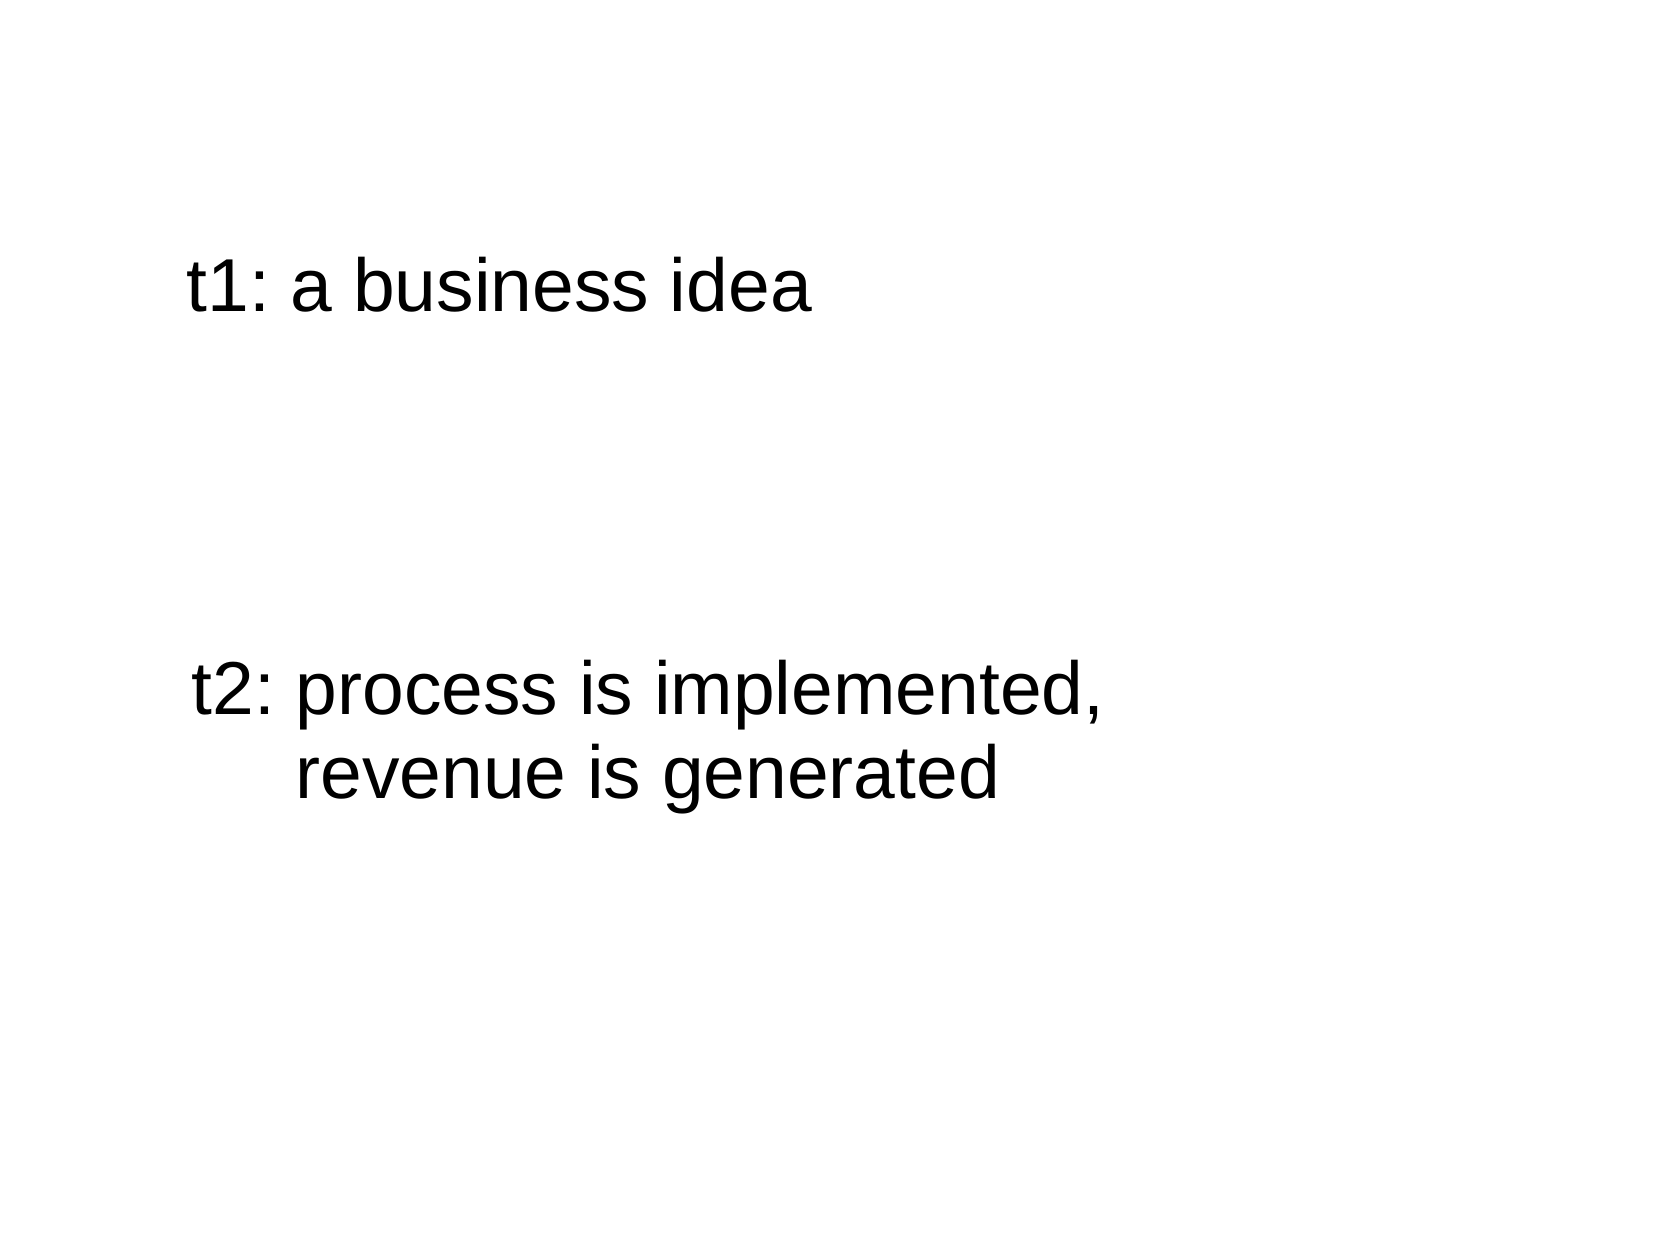

t1: a business idea
t2: process is implemented,
 revenue is generated